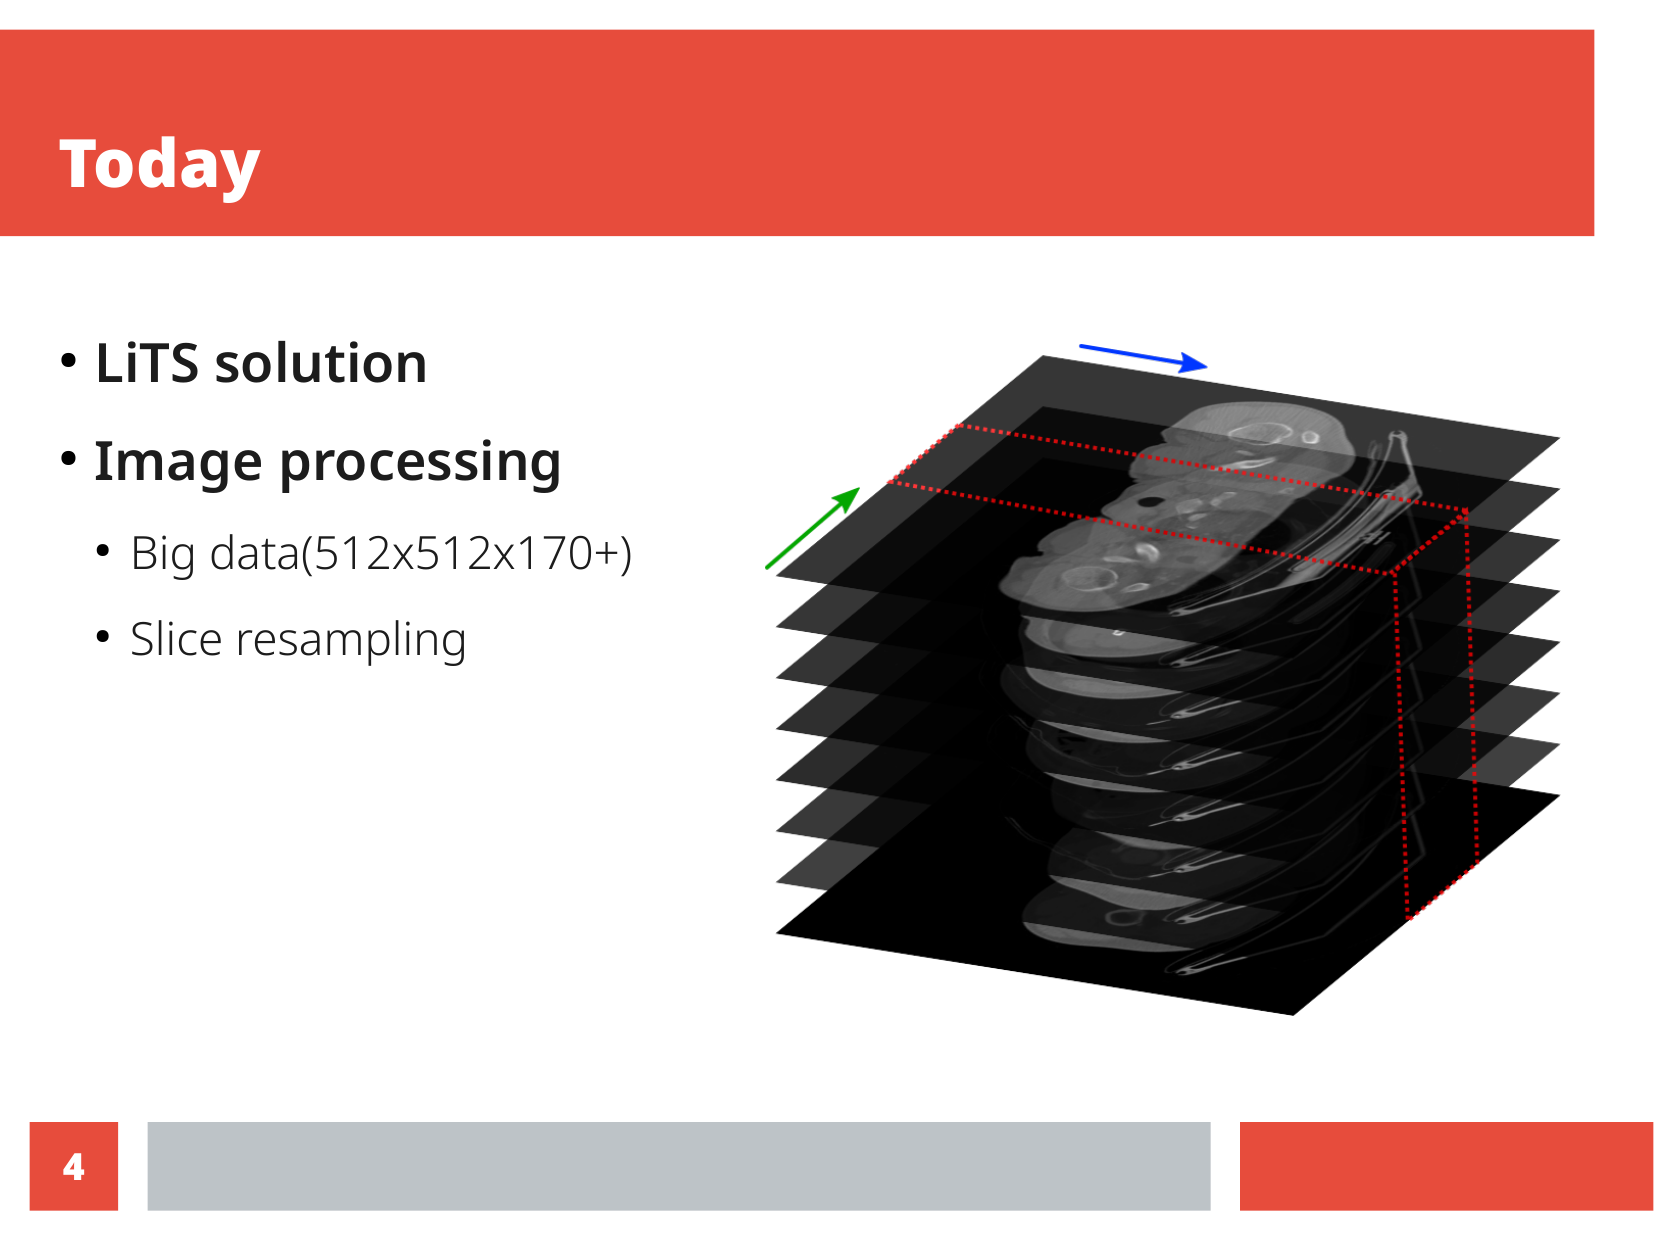

# Today
LiTS solution
Image processing
Big data(512x512x170+)
Slice resampling
4